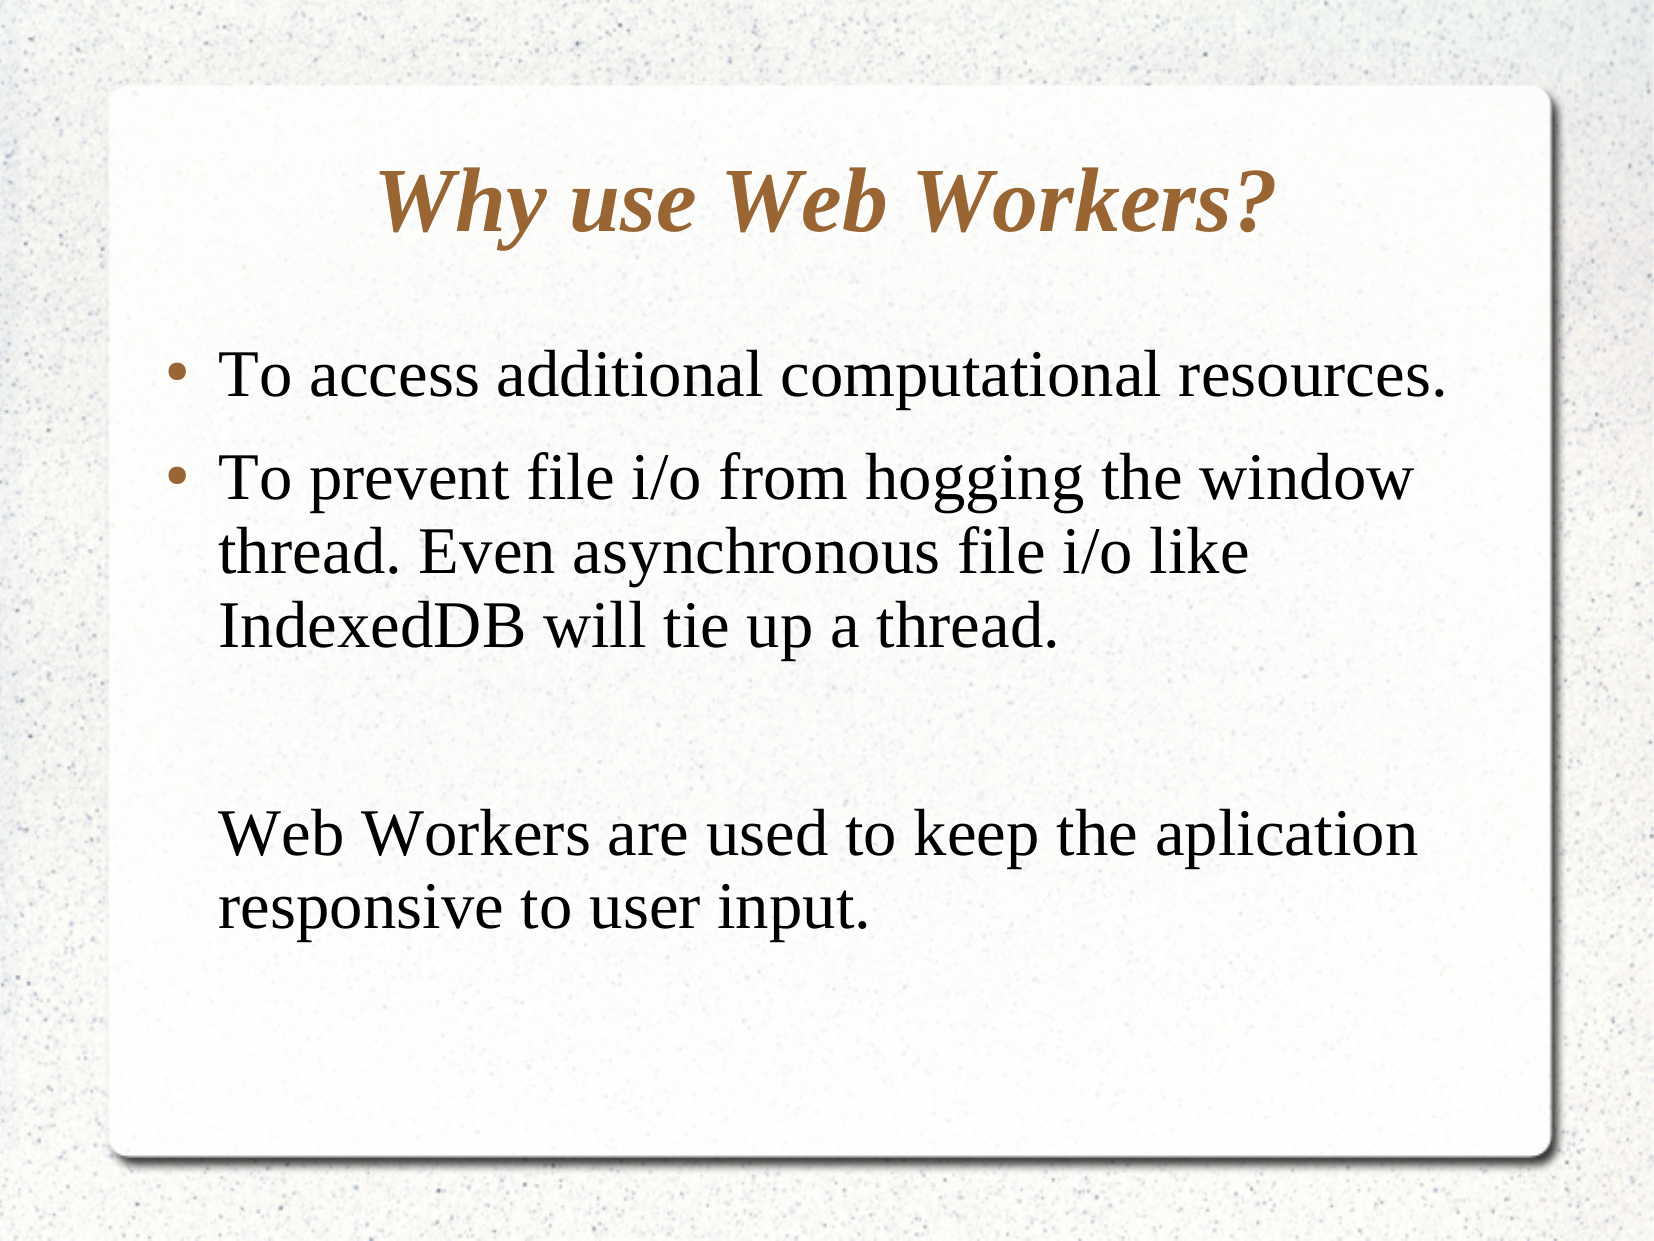

# Why use Web Workers?
To access additional computational resources.
To prevent file i/o from hogging the window thread. Even asynchronous file i/o like IndexedDB will tie up a thread.
Web Workers are used to keep the aplication responsive to user input.